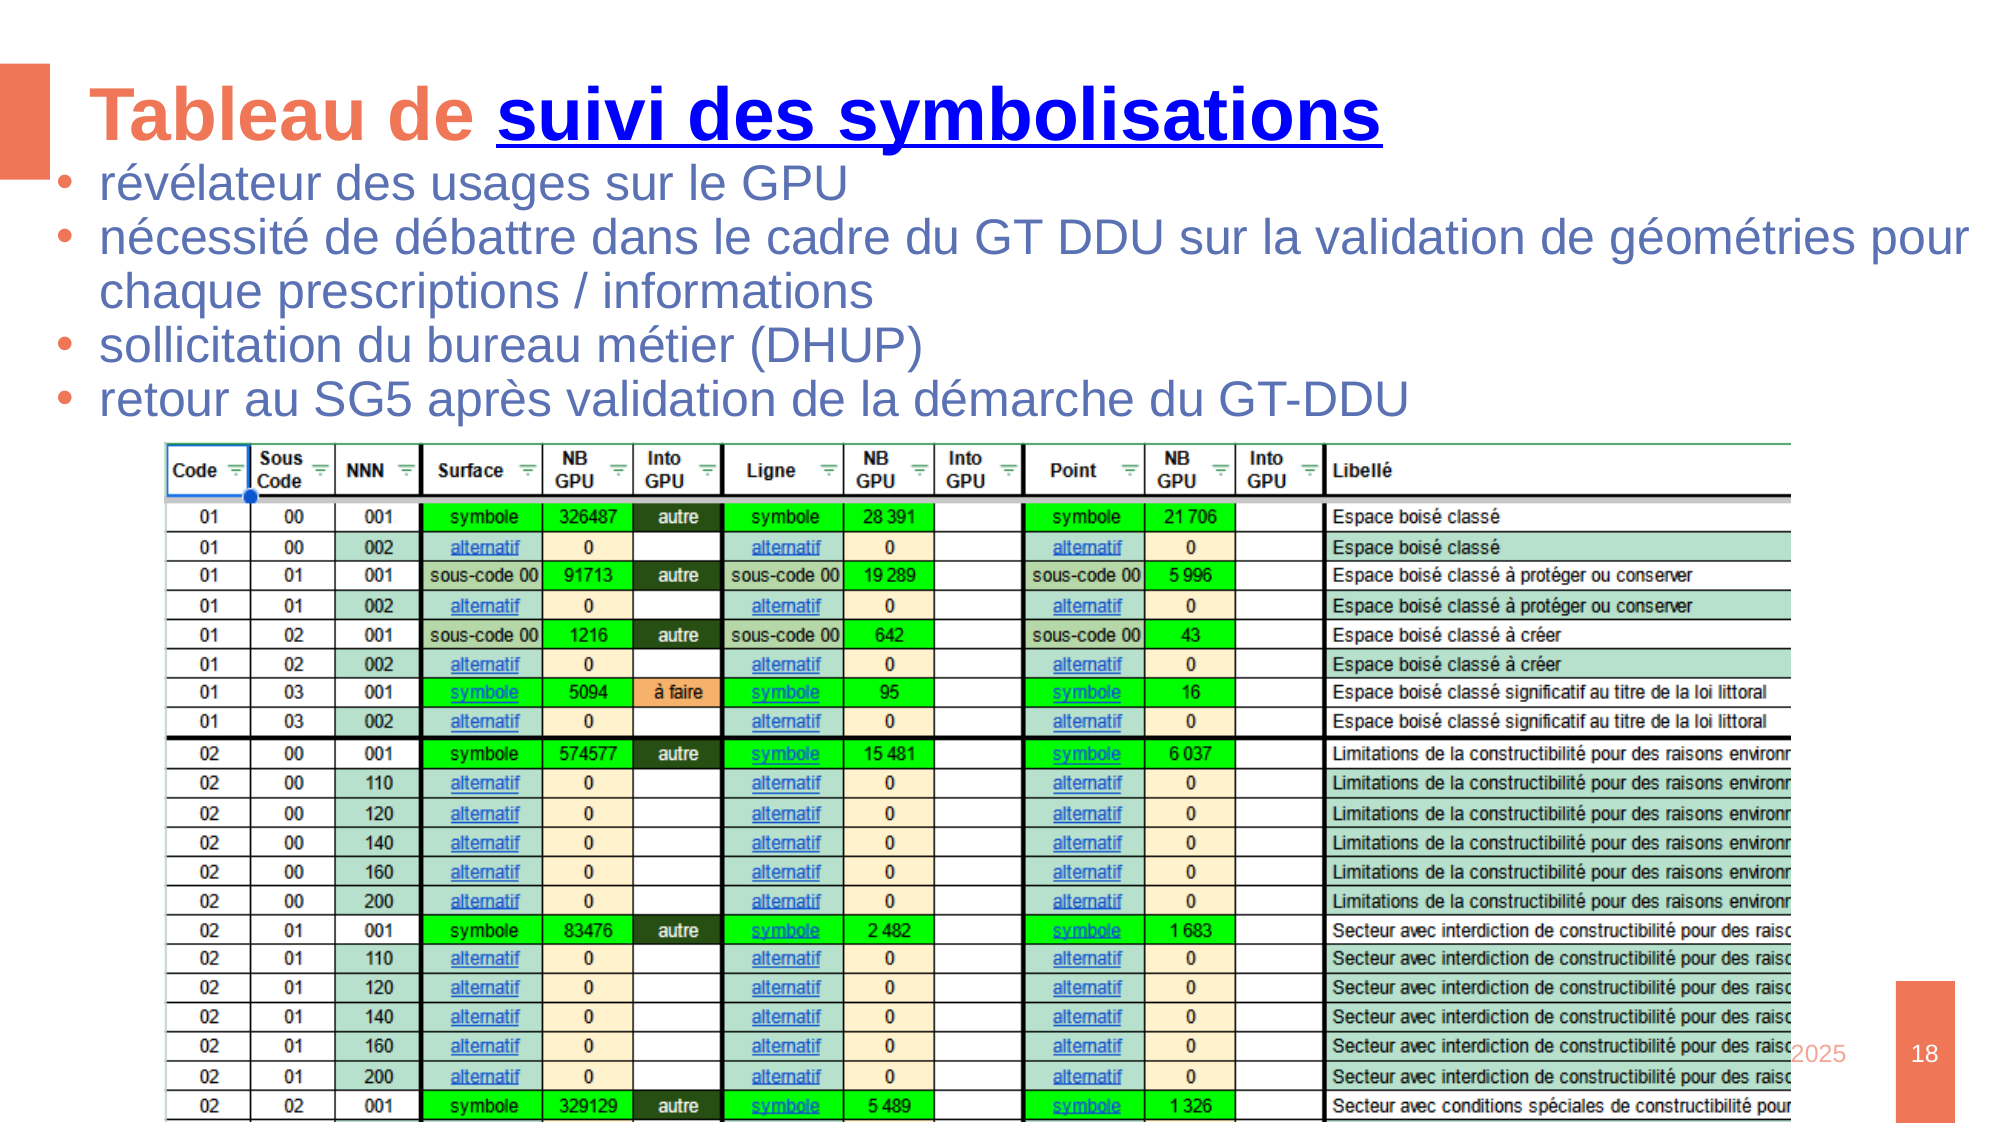

# Tableau de suivi des symbolisations
révélateur des usages sur le GPU
nécessité de débattre dans le cadre du GT DDU sur la validation de géométries pour chaque prescriptions / informations
sollicitation du bureau métier (DHUP)
retour au SG5 après validation de la démarche du GT-DDU
18
GT CNIG DDU n°2024-4 du 20 mars 2025